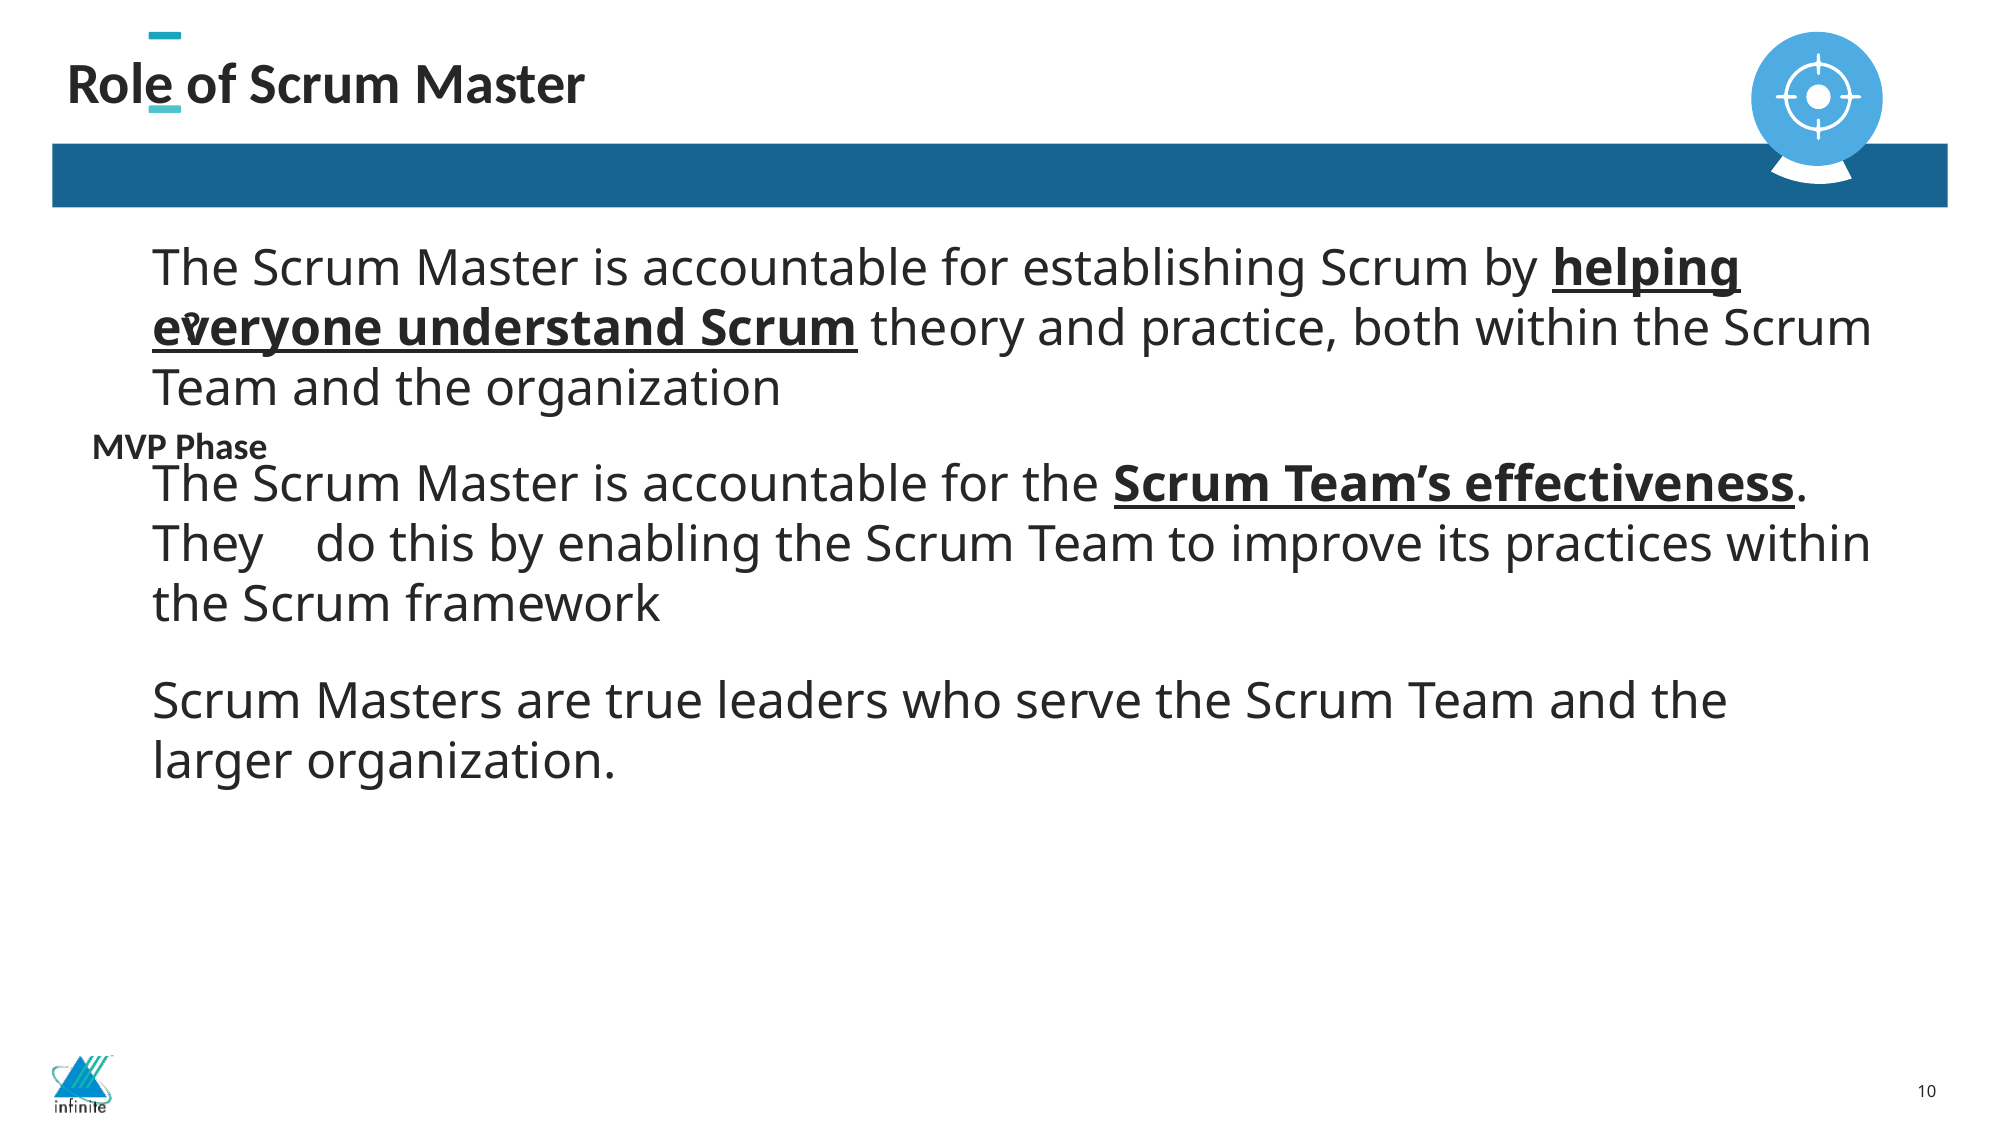

Role of Scrum Master
The Scrum Master is accountable for establishing Scrum by helping everyone understand Scrum theory and practice, both within the Scrum Team and the organization
?
MVP Phase
The Scrum Master is accountable for the Scrum Team’s effectiveness. They do this by enabling the Scrum Team to improve its practices within the Scrum framework
Scrum Masters are true leaders who serve the Scrum Team and the larger organization.